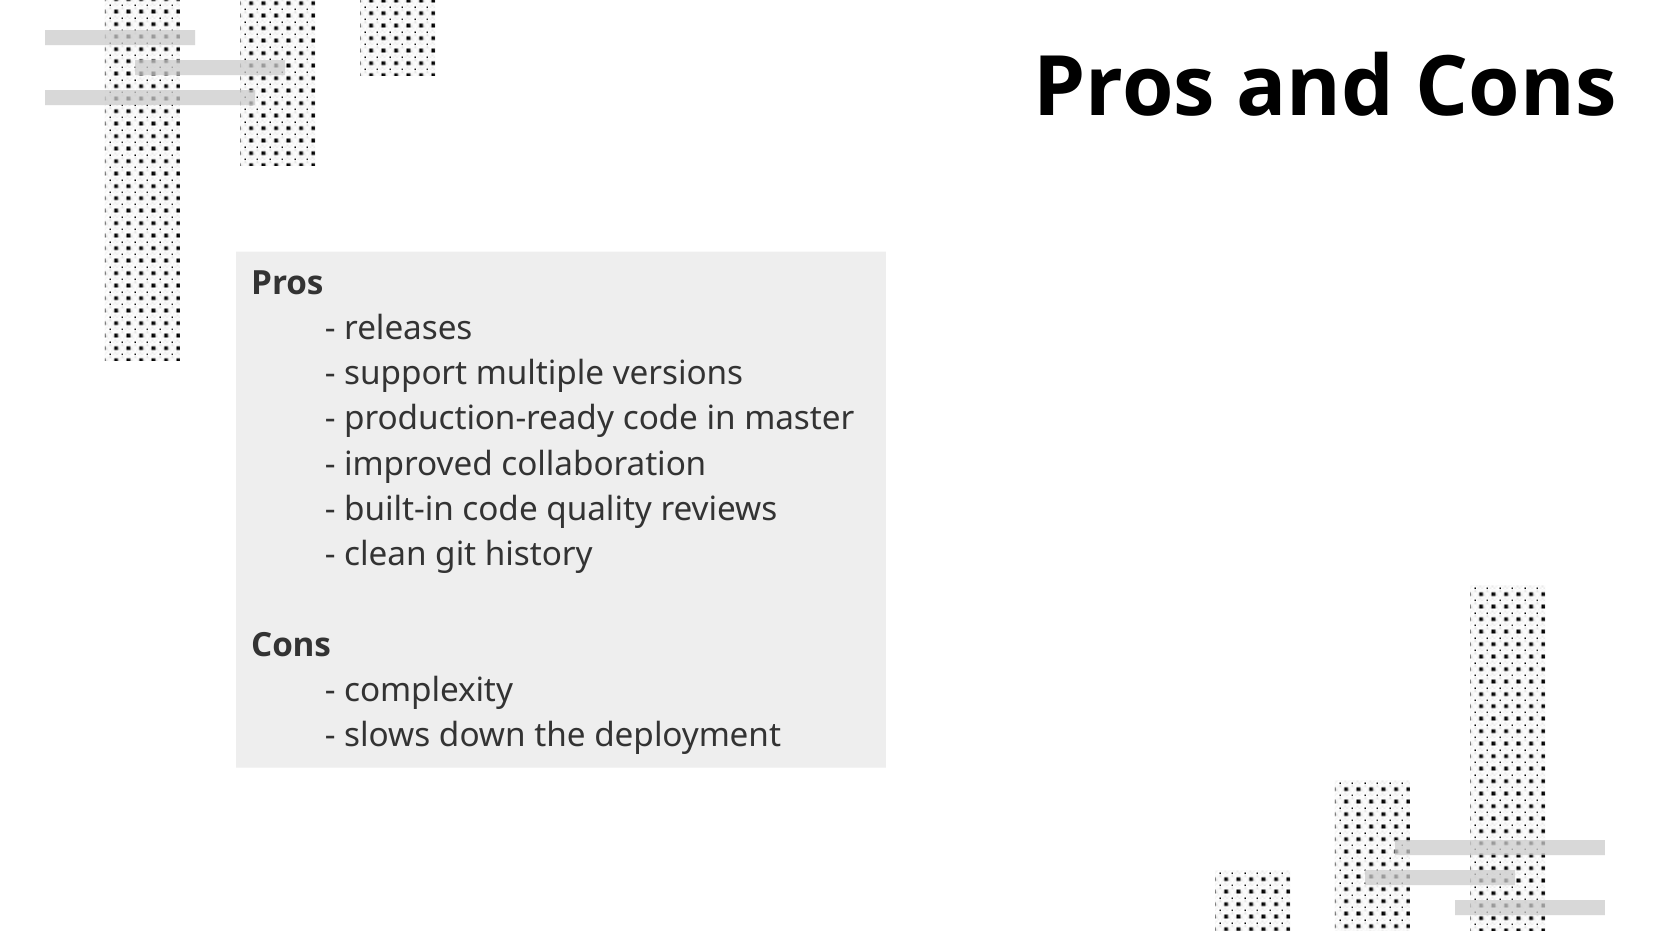

Pros and Cons
Pros
	- releases
	- support multiple versions
	- production-ready code in master
	- improved collaboration
	- built-in code quality reviews
	- clean git history
Cons
	- complexity
	- slows down the deployment